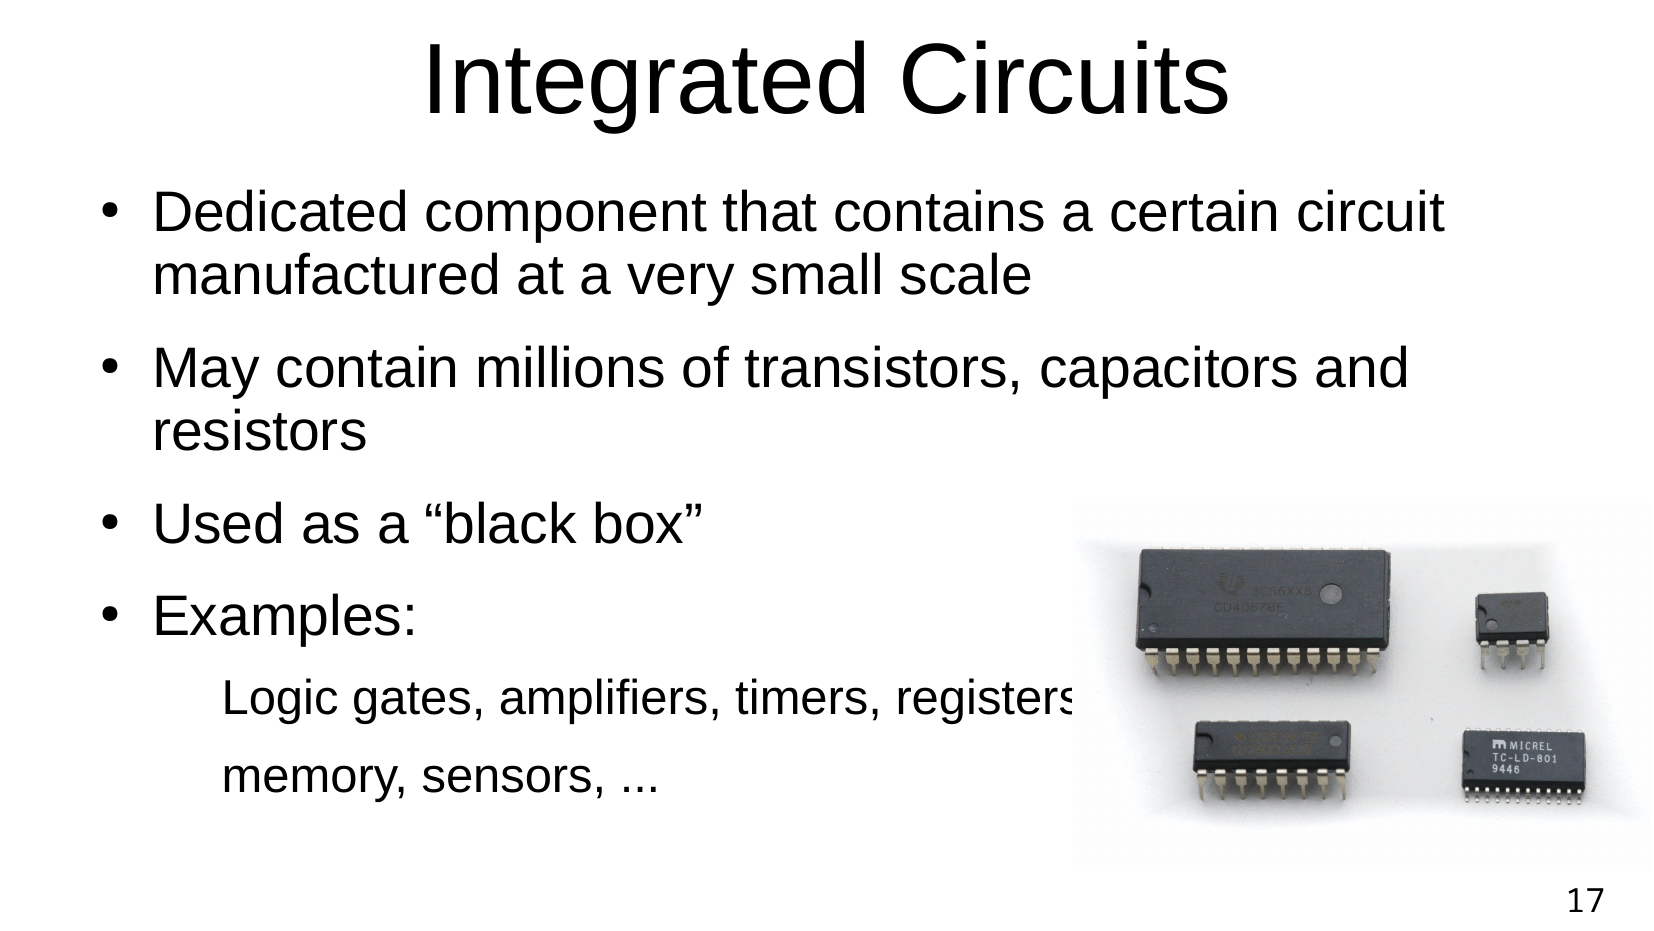

# Integrated Circuits
Dedicated component that contains a certain circuit manufactured at a very small scale
May contain millions of transistors, capacitors and resistors
Used as a “black box”
Examples:
Logic gates, amplifiers, timers, registers,
memory, sensors, ...